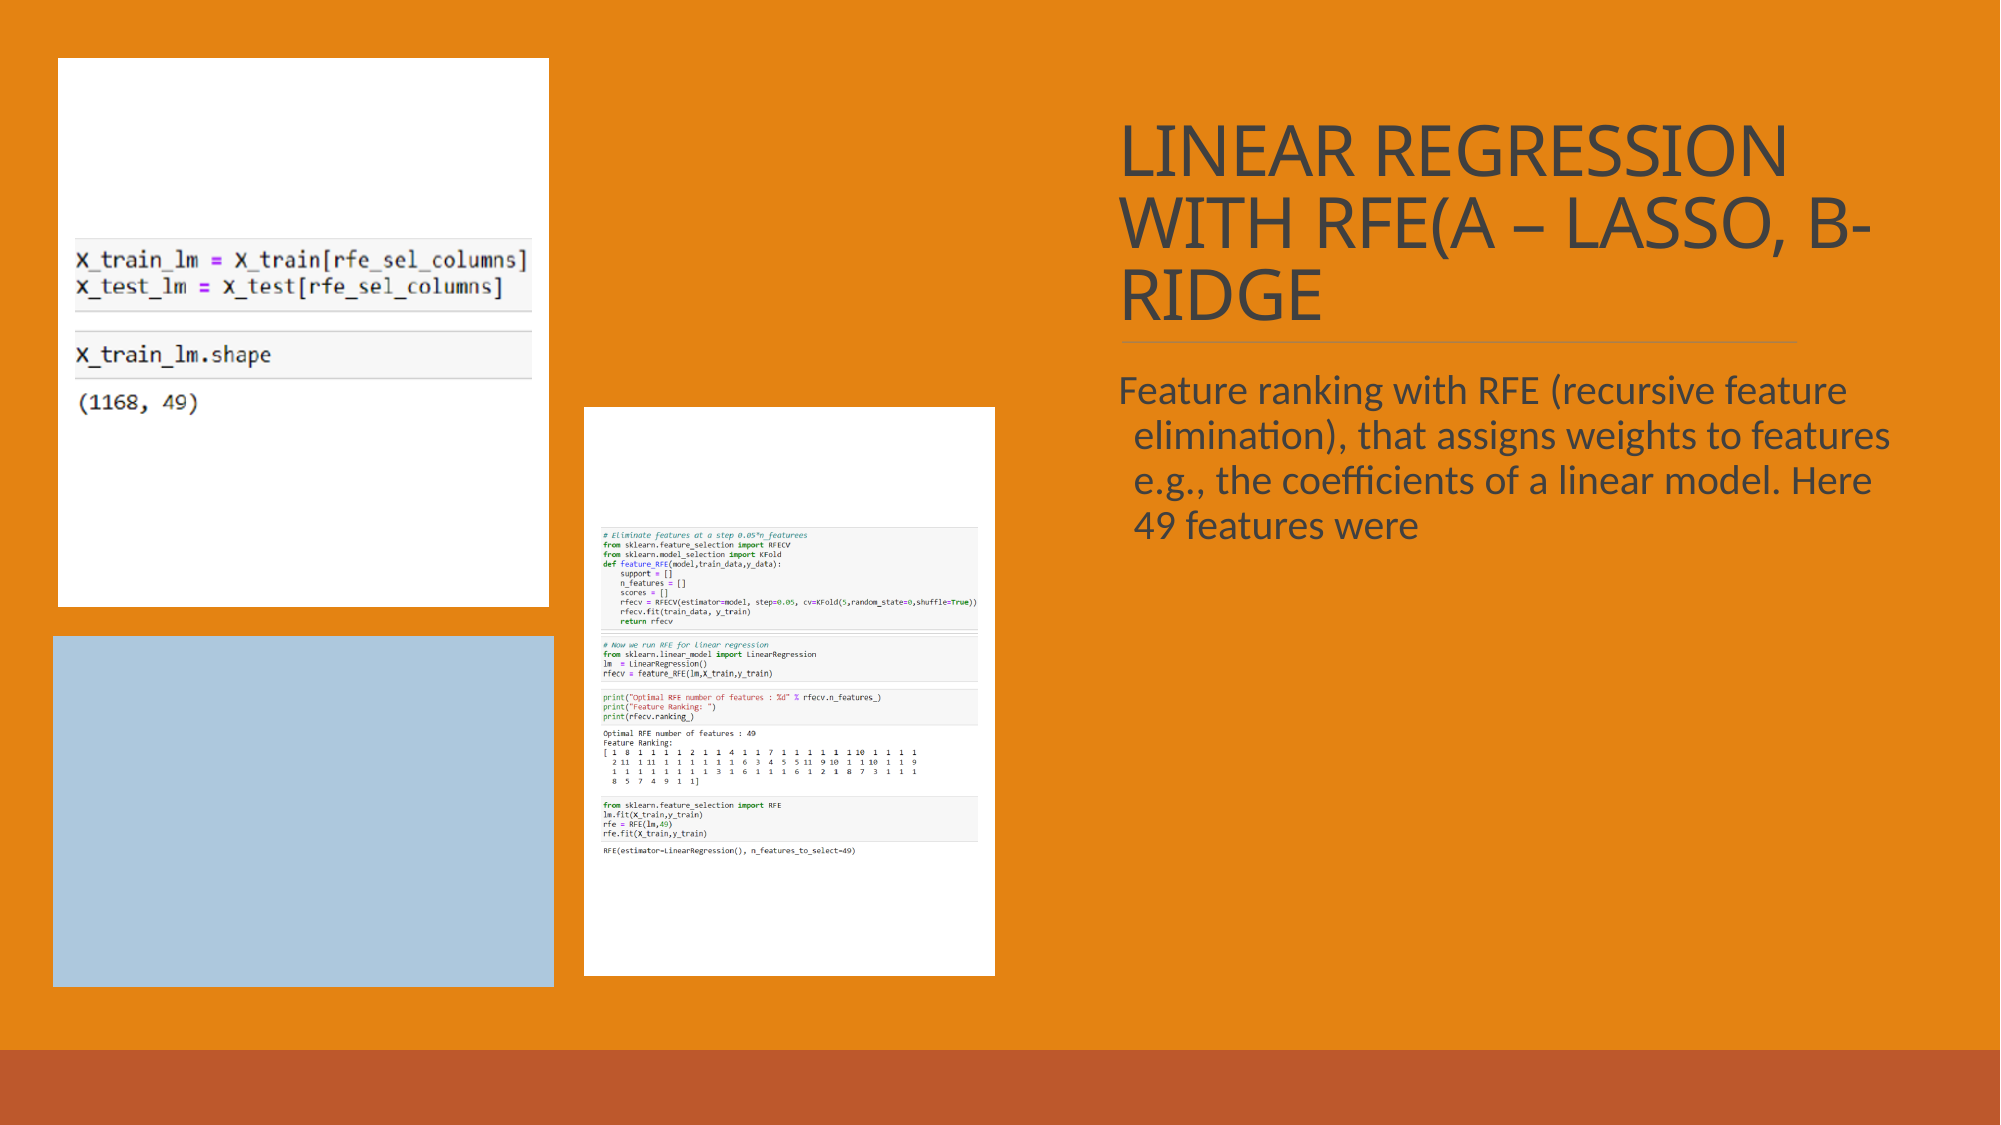

# LINEAR REGRESSION WITH RFE(A – LASSO, B-RIDGE
Feature ranking with RFE (recursive feature elimination), that assigns weights to features e.g., the coefficients of a linear model. Here 49 features were